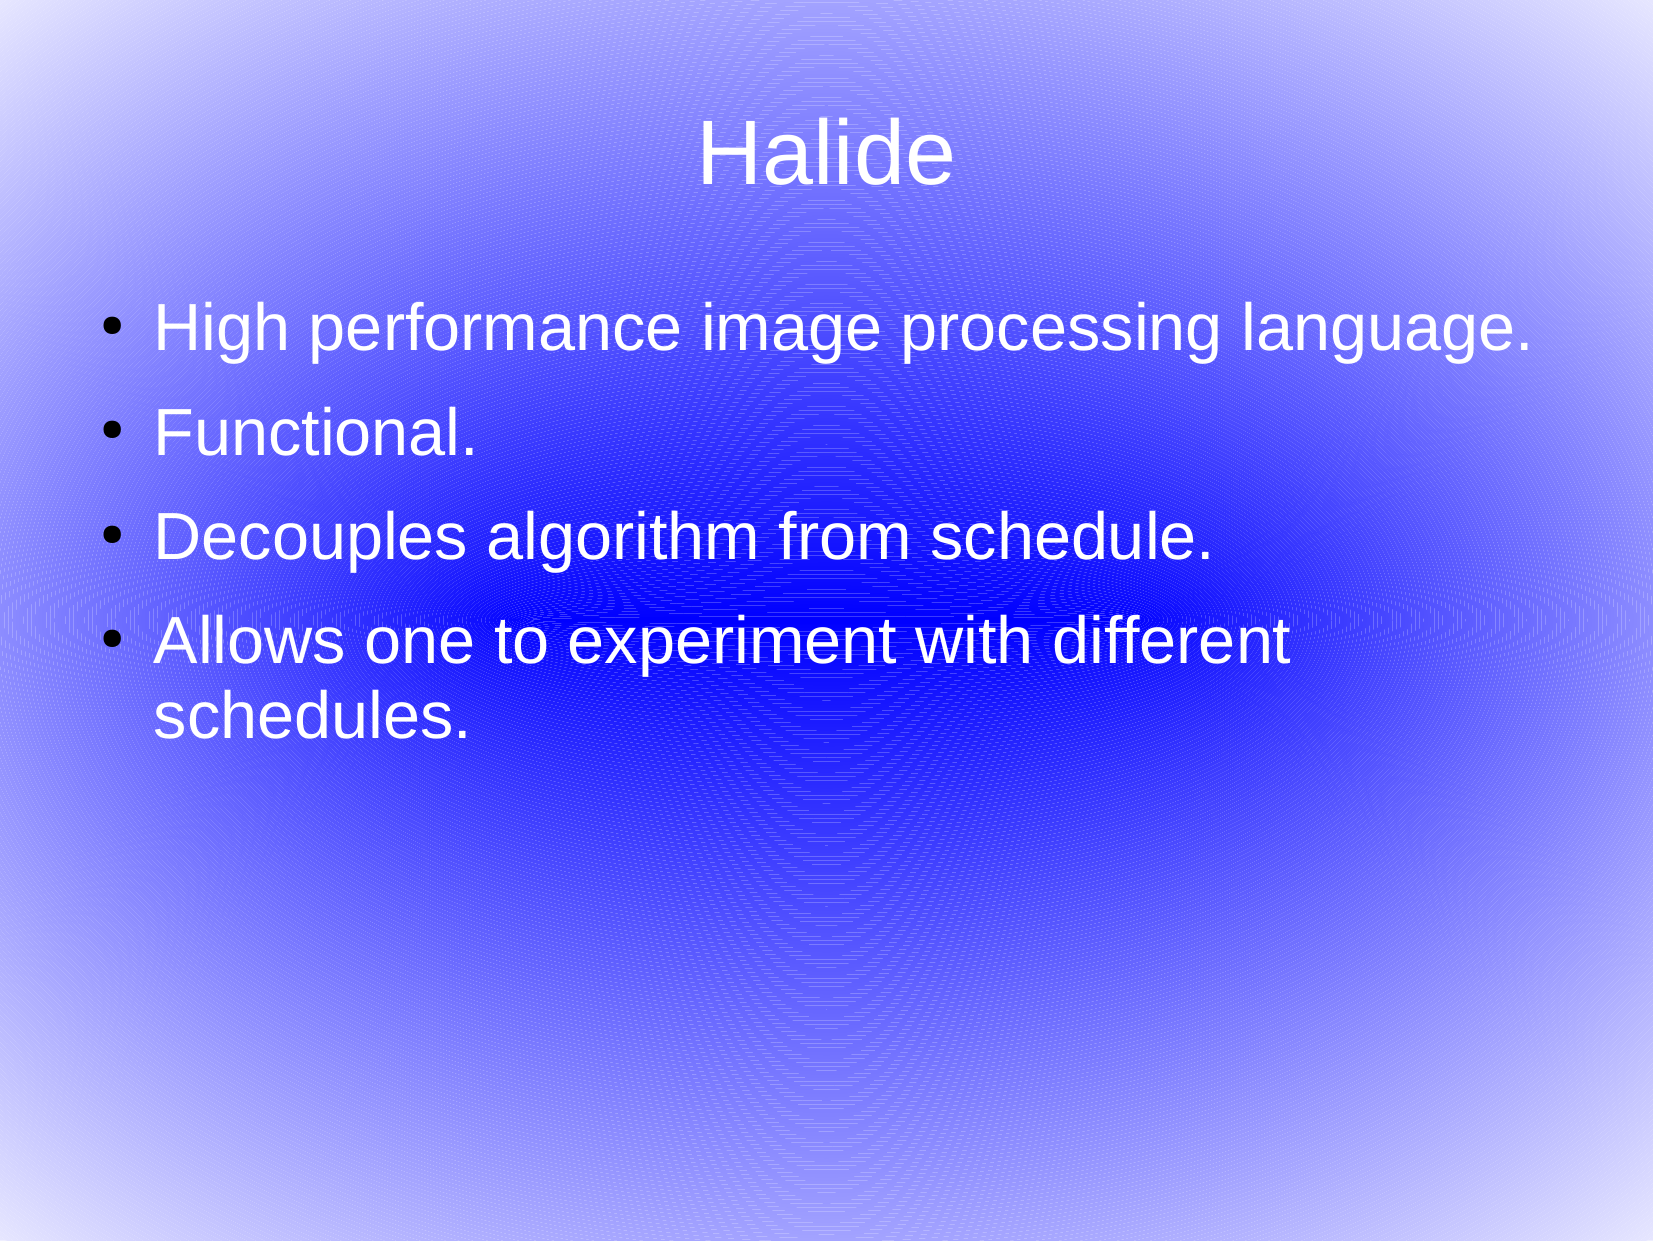

# Halide
High performance image processing language.
Functional.
Decouples algorithm from schedule.
Allows one to experiment with different schedules.